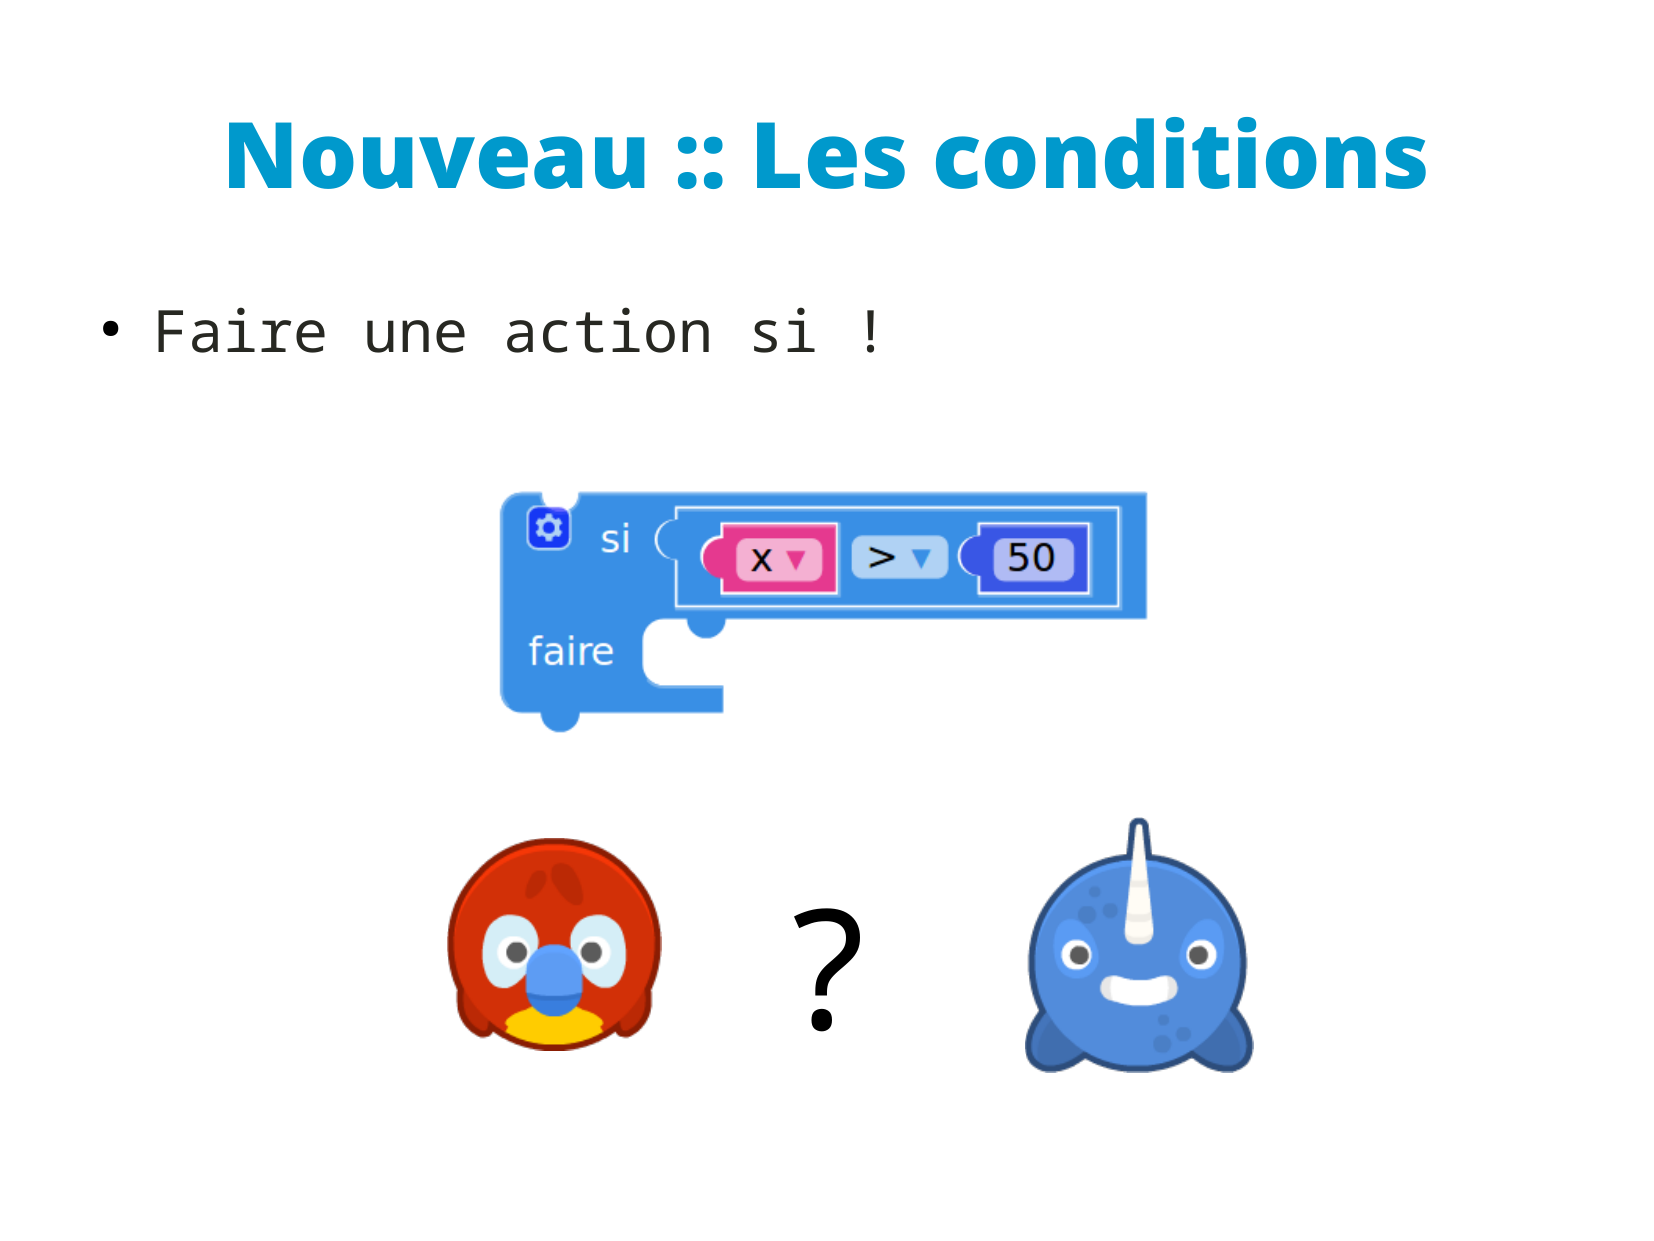

# Nouveau :: Les conditions
Faire une action si !
?